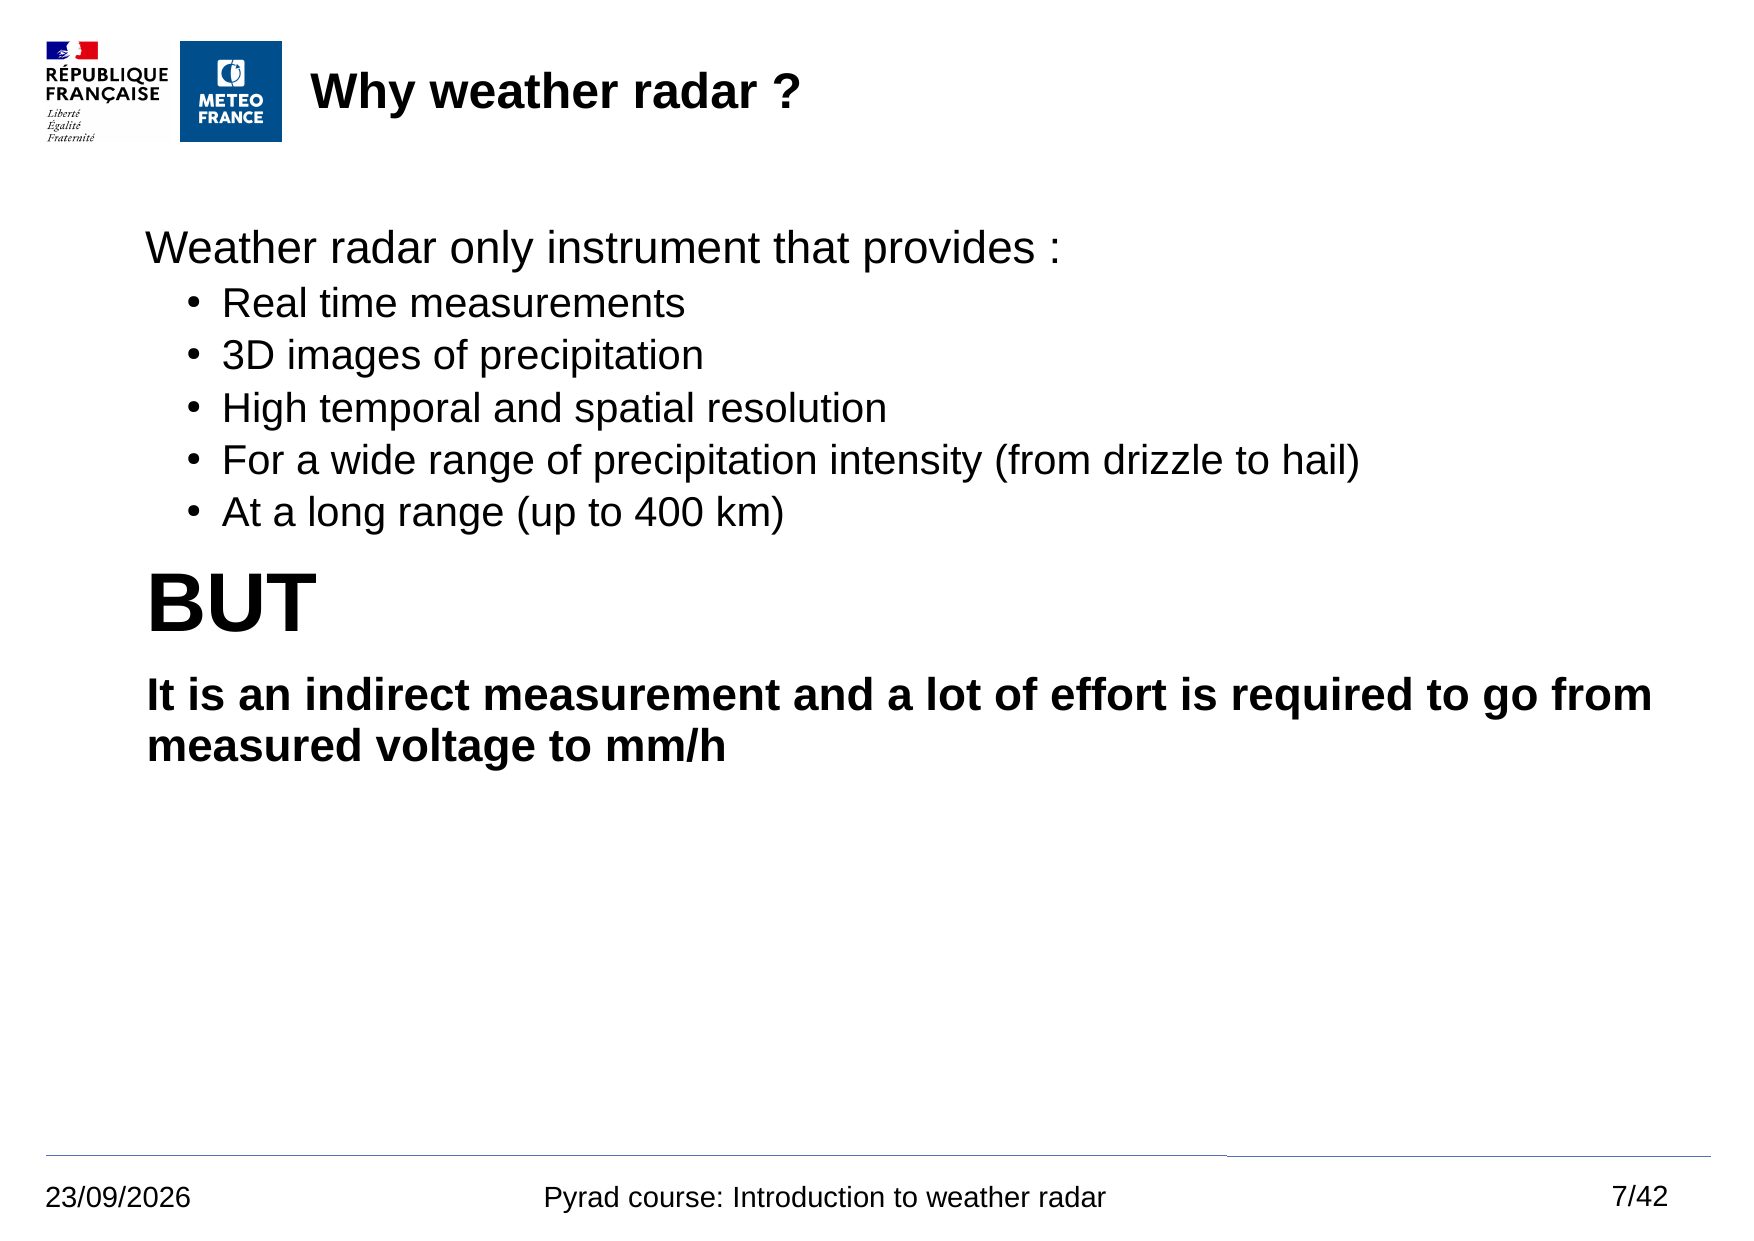

# Why weather radar ?
Weather radar only instrument that provides :
Real time measurements
3D images of precipitation
High temporal and spatial resolution
For a wide range of precipitation intensity (from drizzle to hail)
At a long range (up to 400 km)
 BUT
 It is an indirect measurement and a lot of effort is required to go from measured voltage to mm/h
7
Pyrad course: Introduction to weather radar